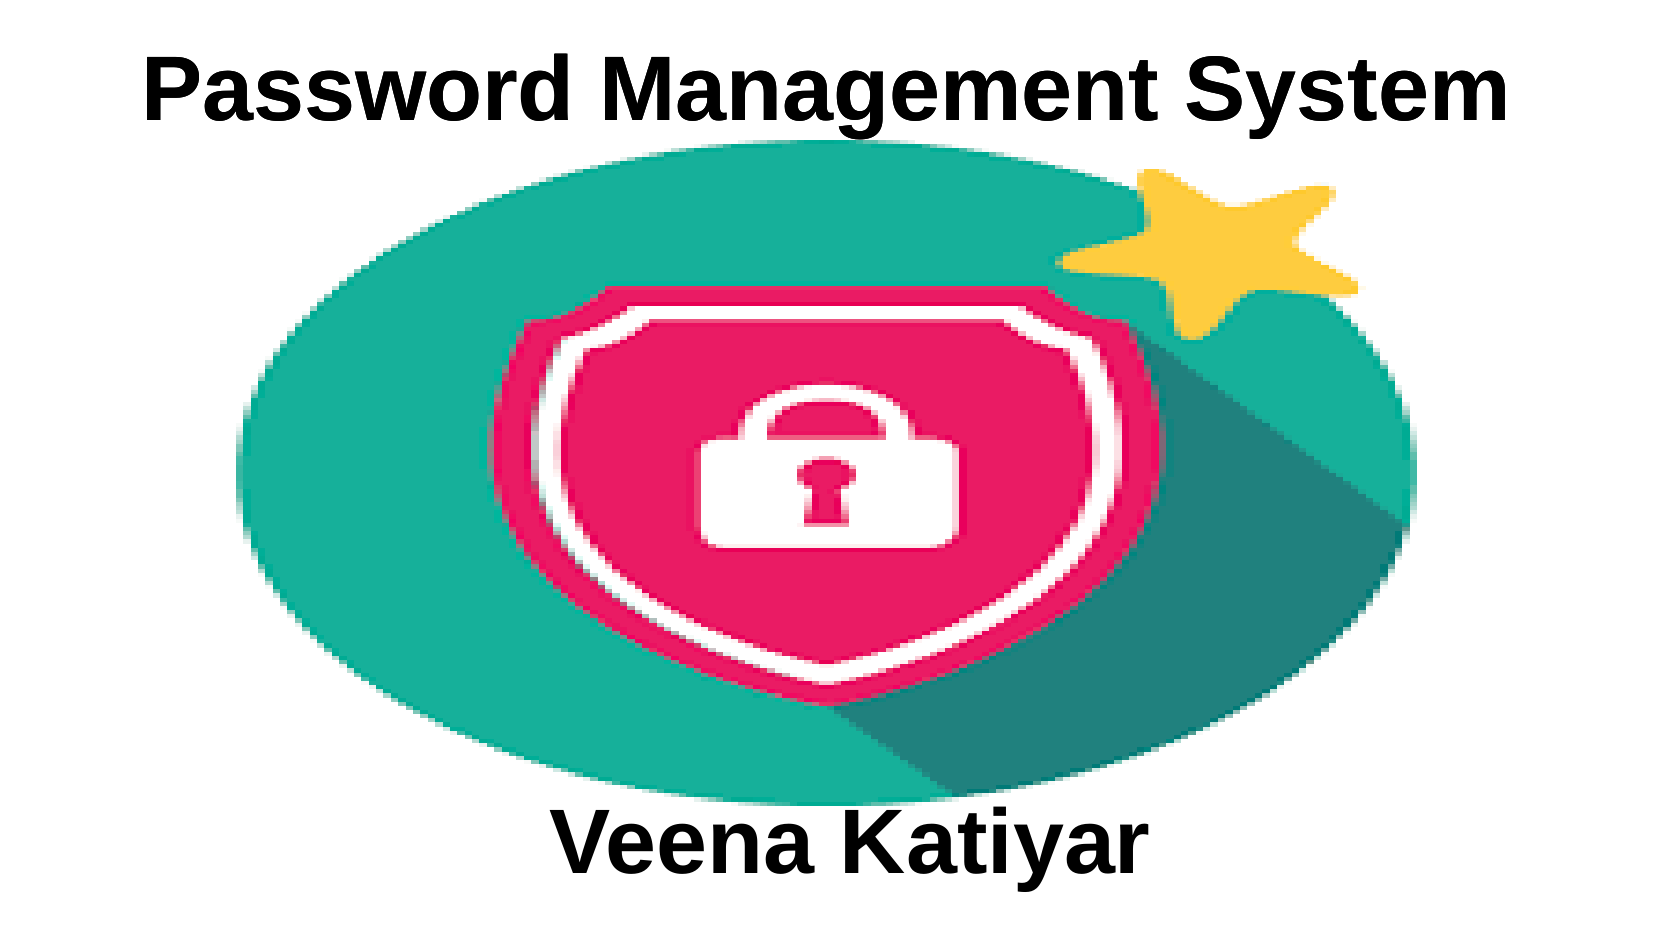

# Password Management System
Password Management System
Veena Katiyar